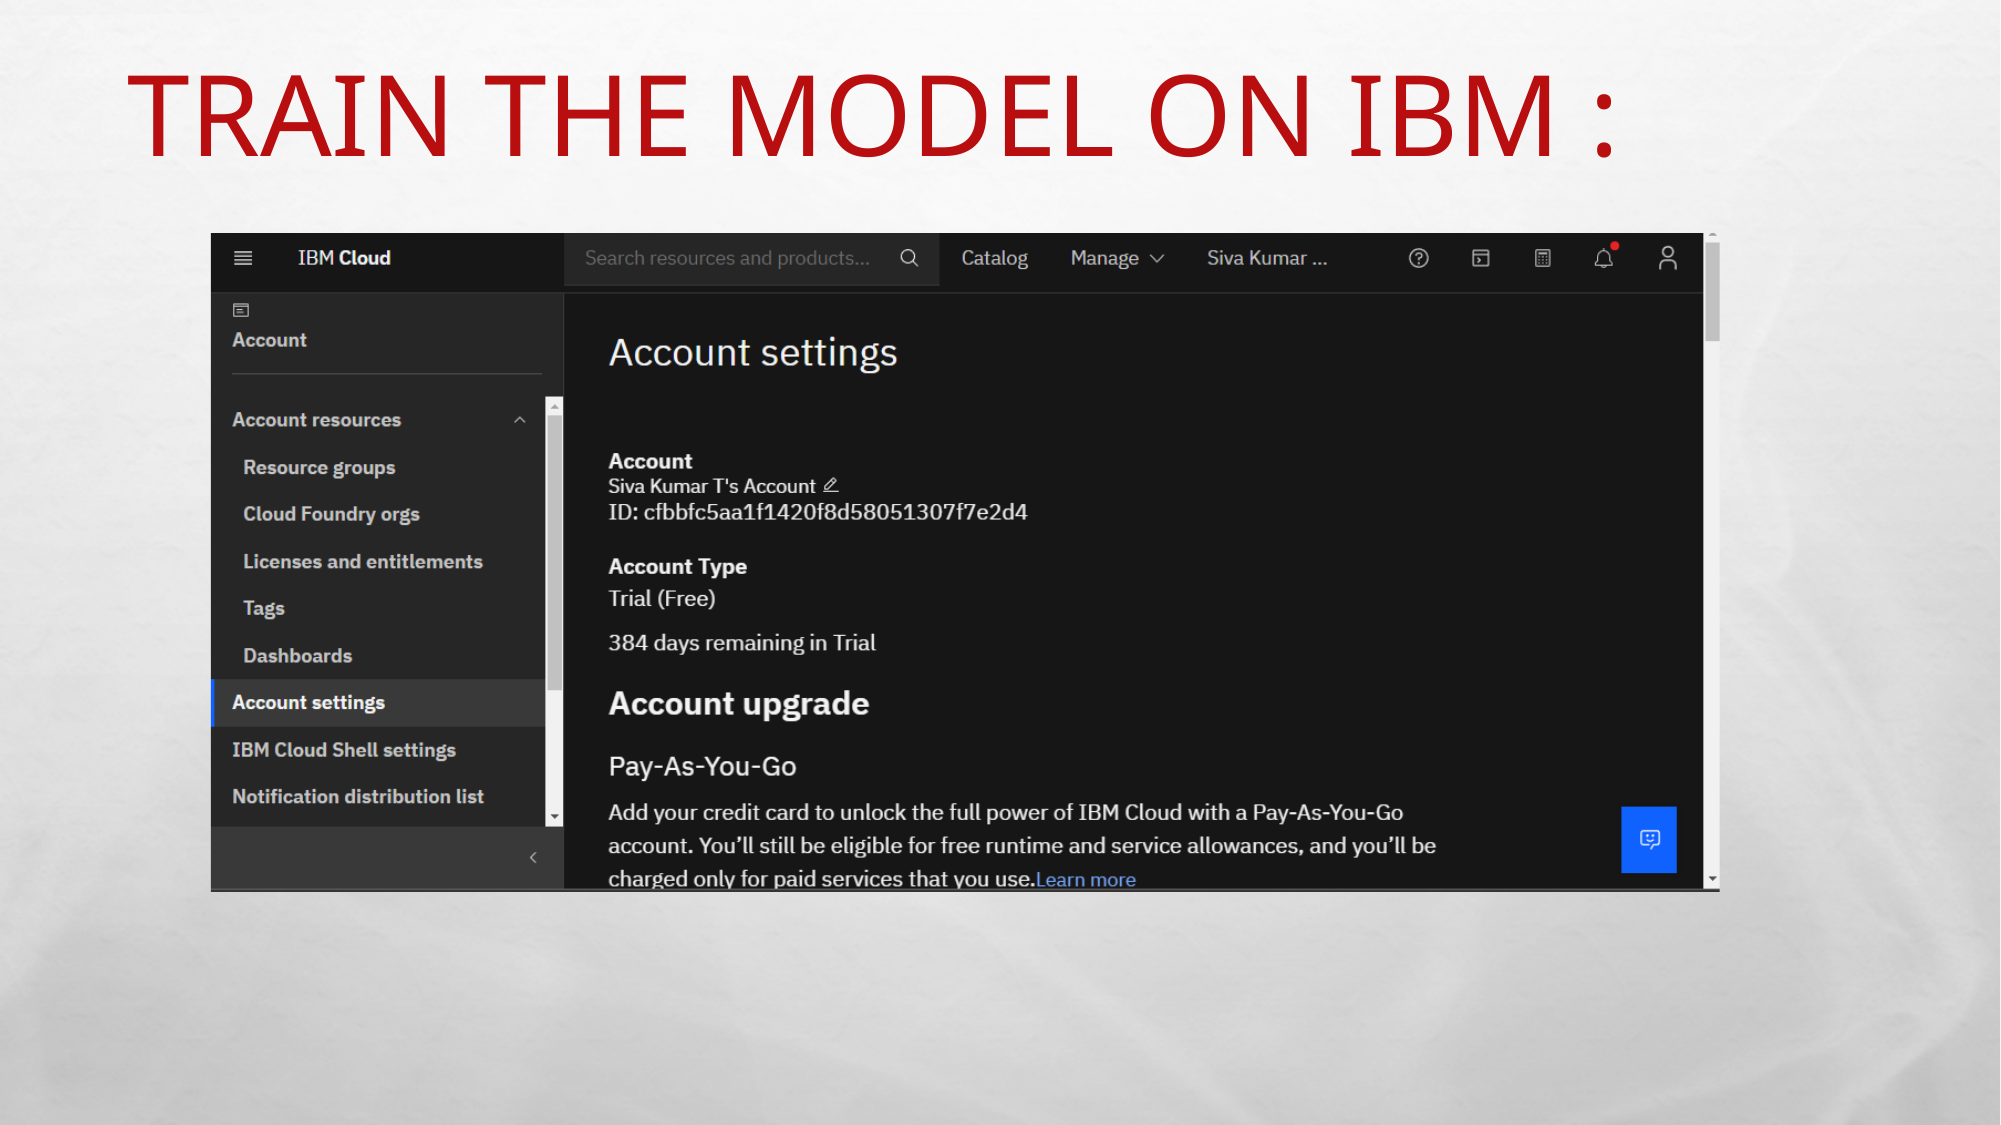

# Train the model on IBM :